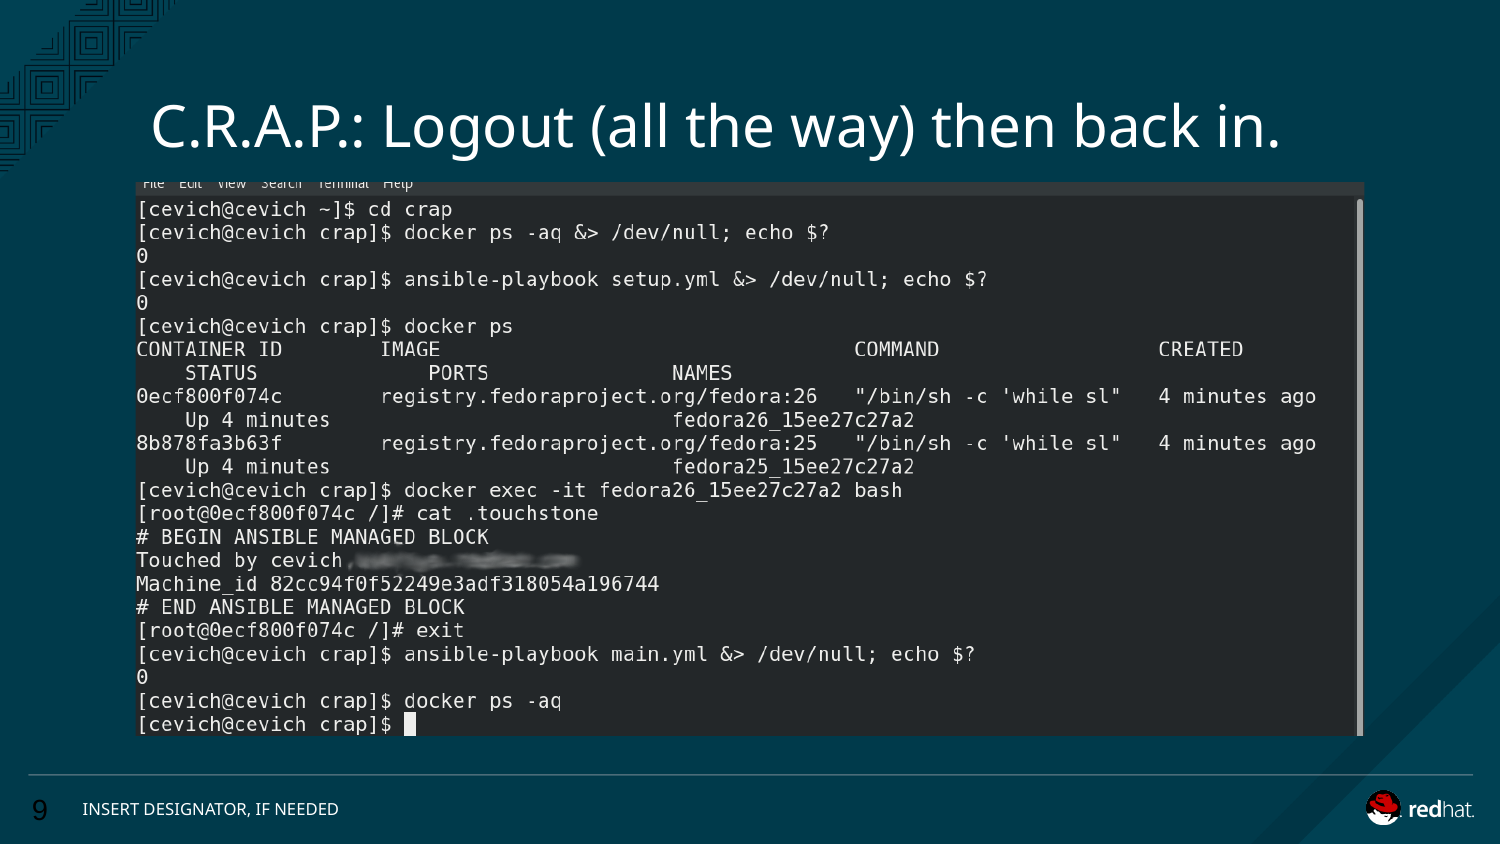

C.R.A.P.: Logout (all the way) then back in.
# Click to add text